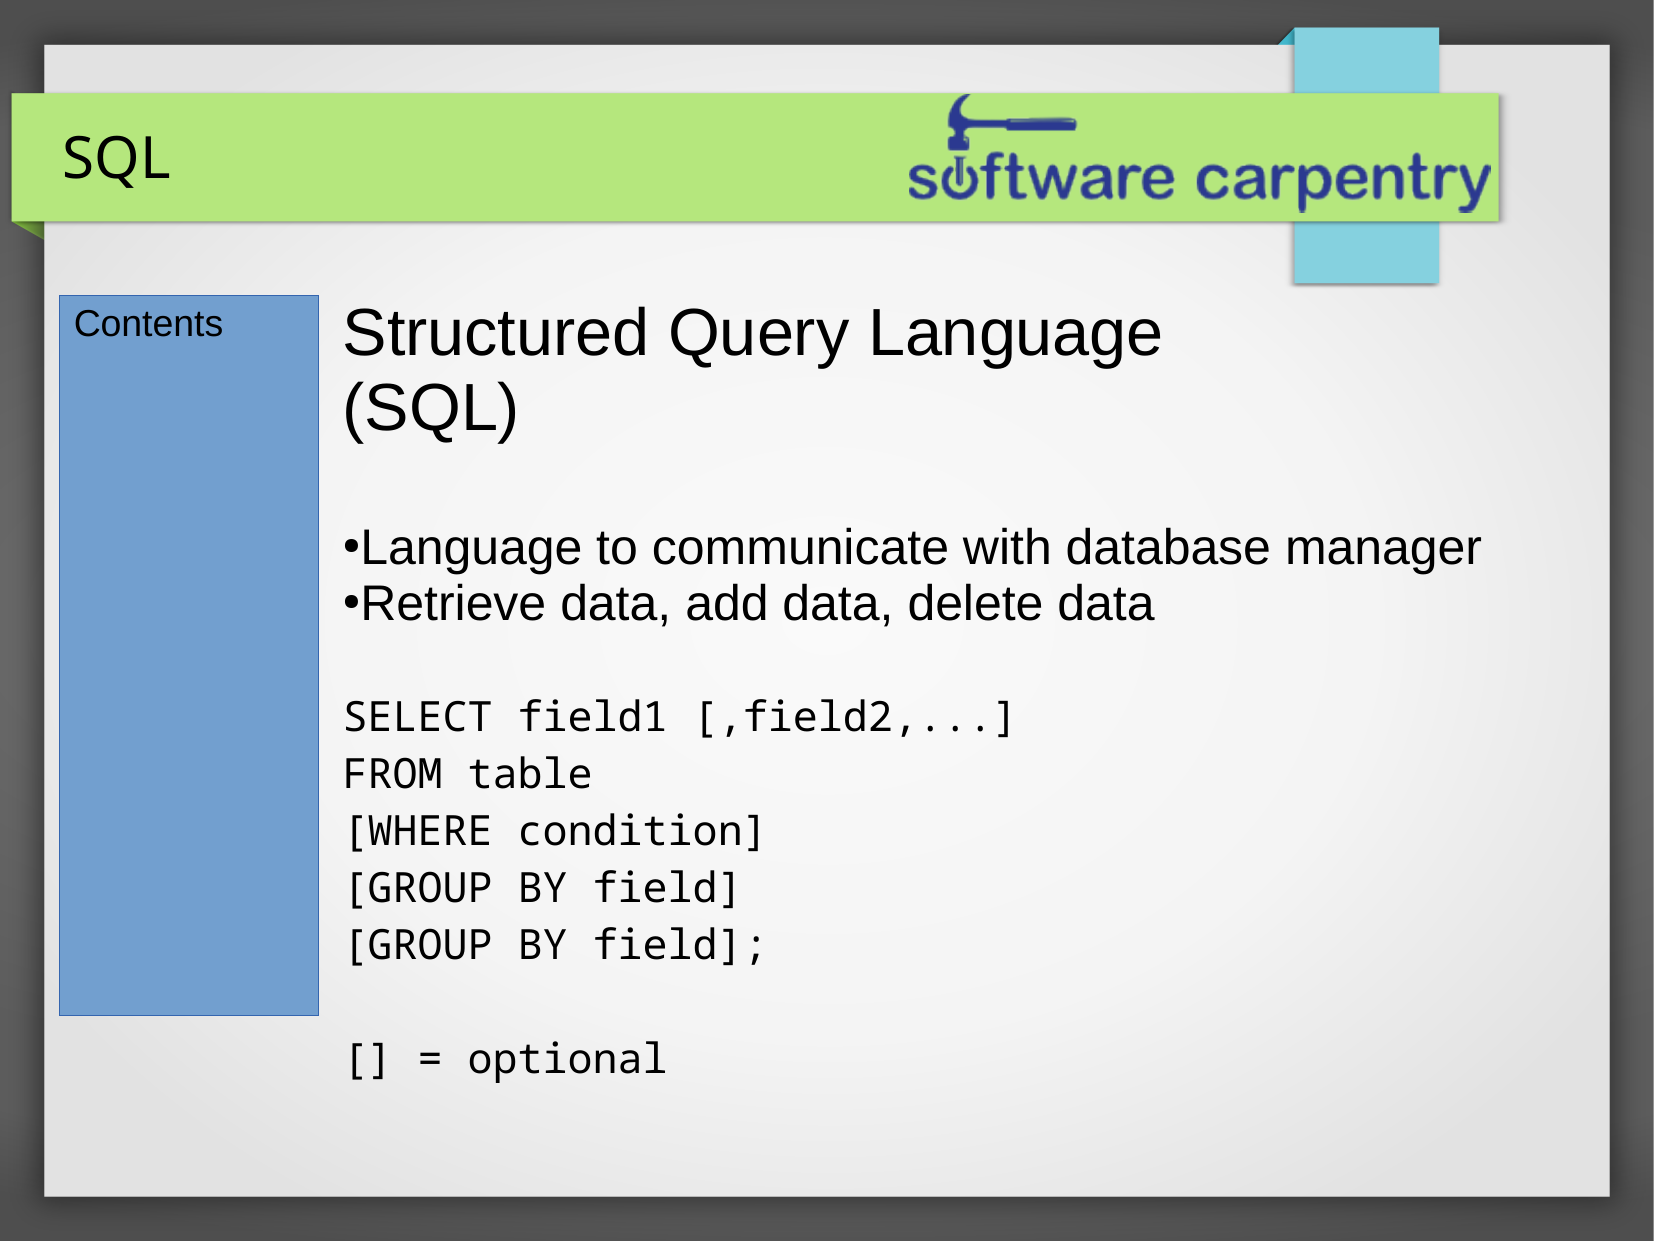

SQL
Contents
# Structured Query Language
(SQL)
Language to communicate with database manager
Retrieve data, add data, delete data
SELECT field1 [,field2,...]
FROM table
[WHERE condition]
[GROUP BY field]
[GROUP BY field];
[] = optional